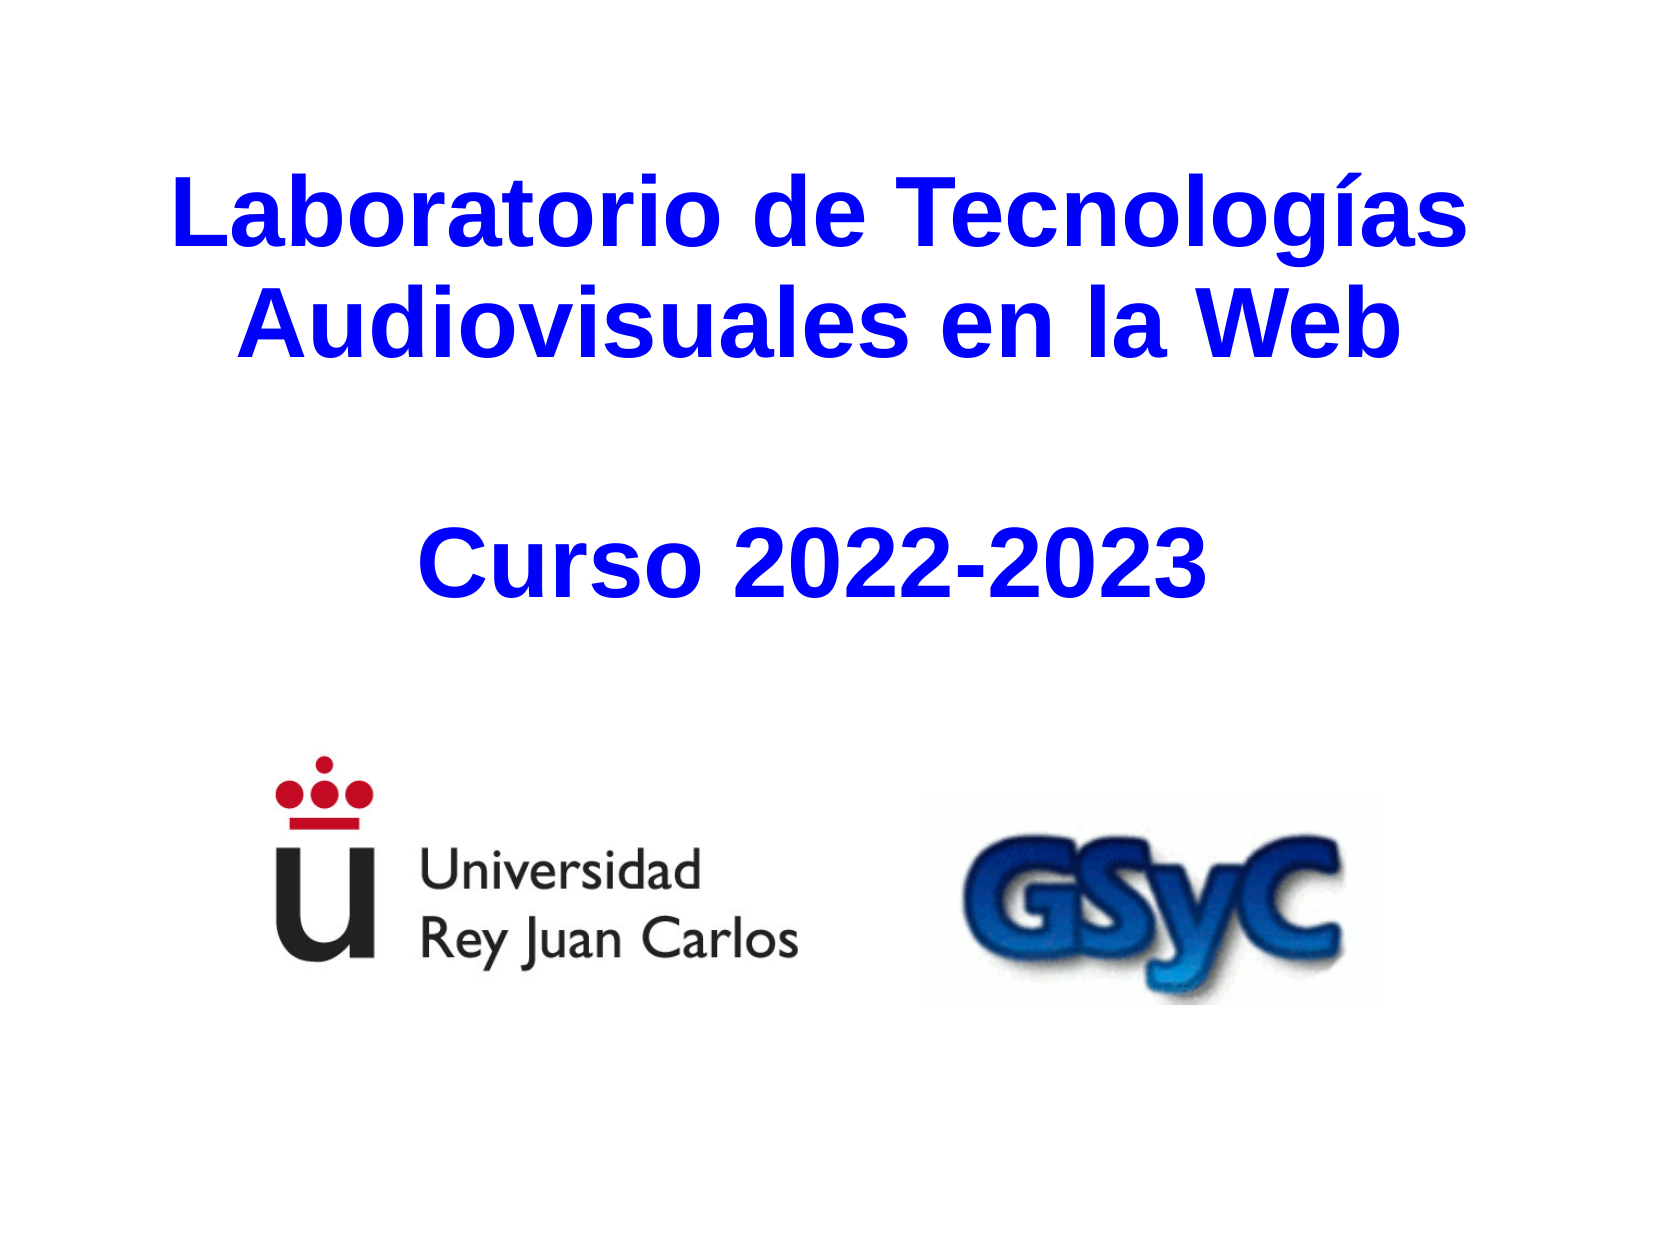

# Laboratorio de Tecnologías Audiovisuales en la Web
Curso 2022-2023